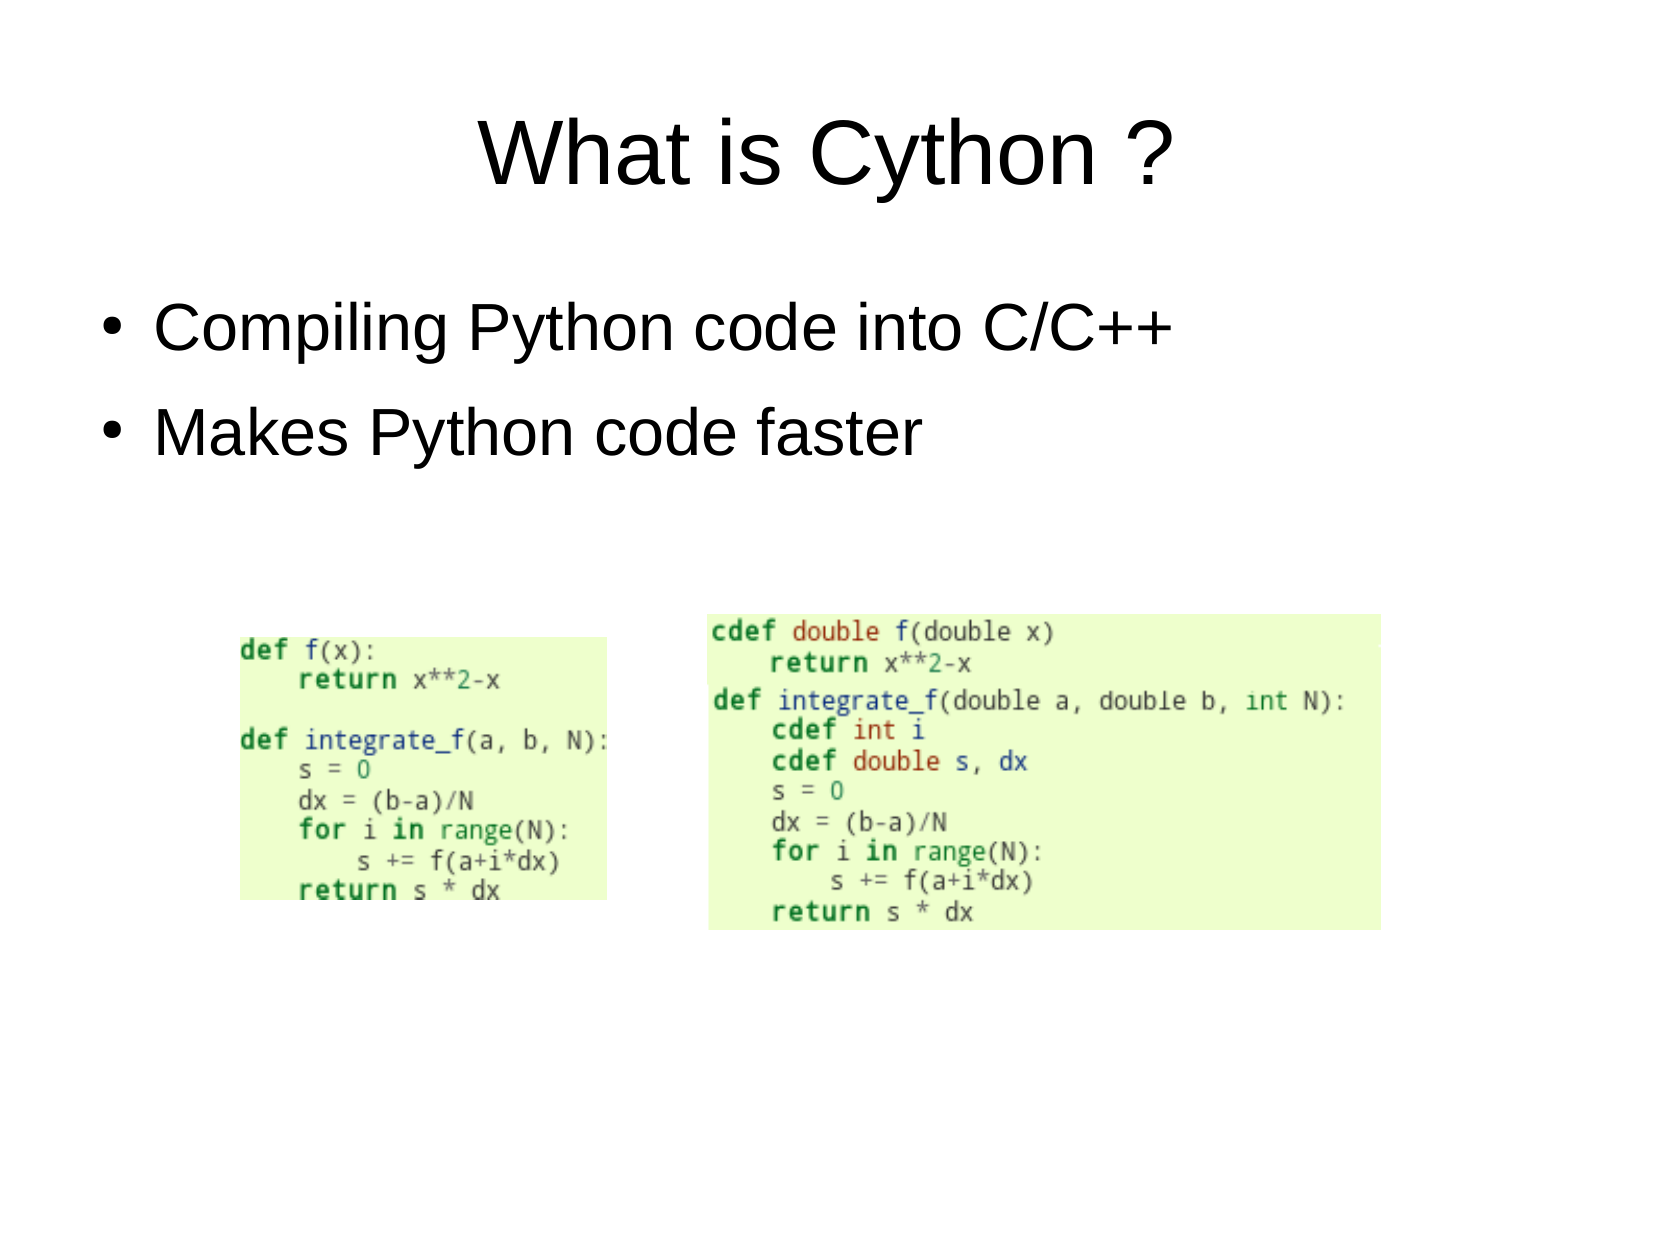

# What is Cython ?
Compiling Python code into C/C++
Makes Python code faster